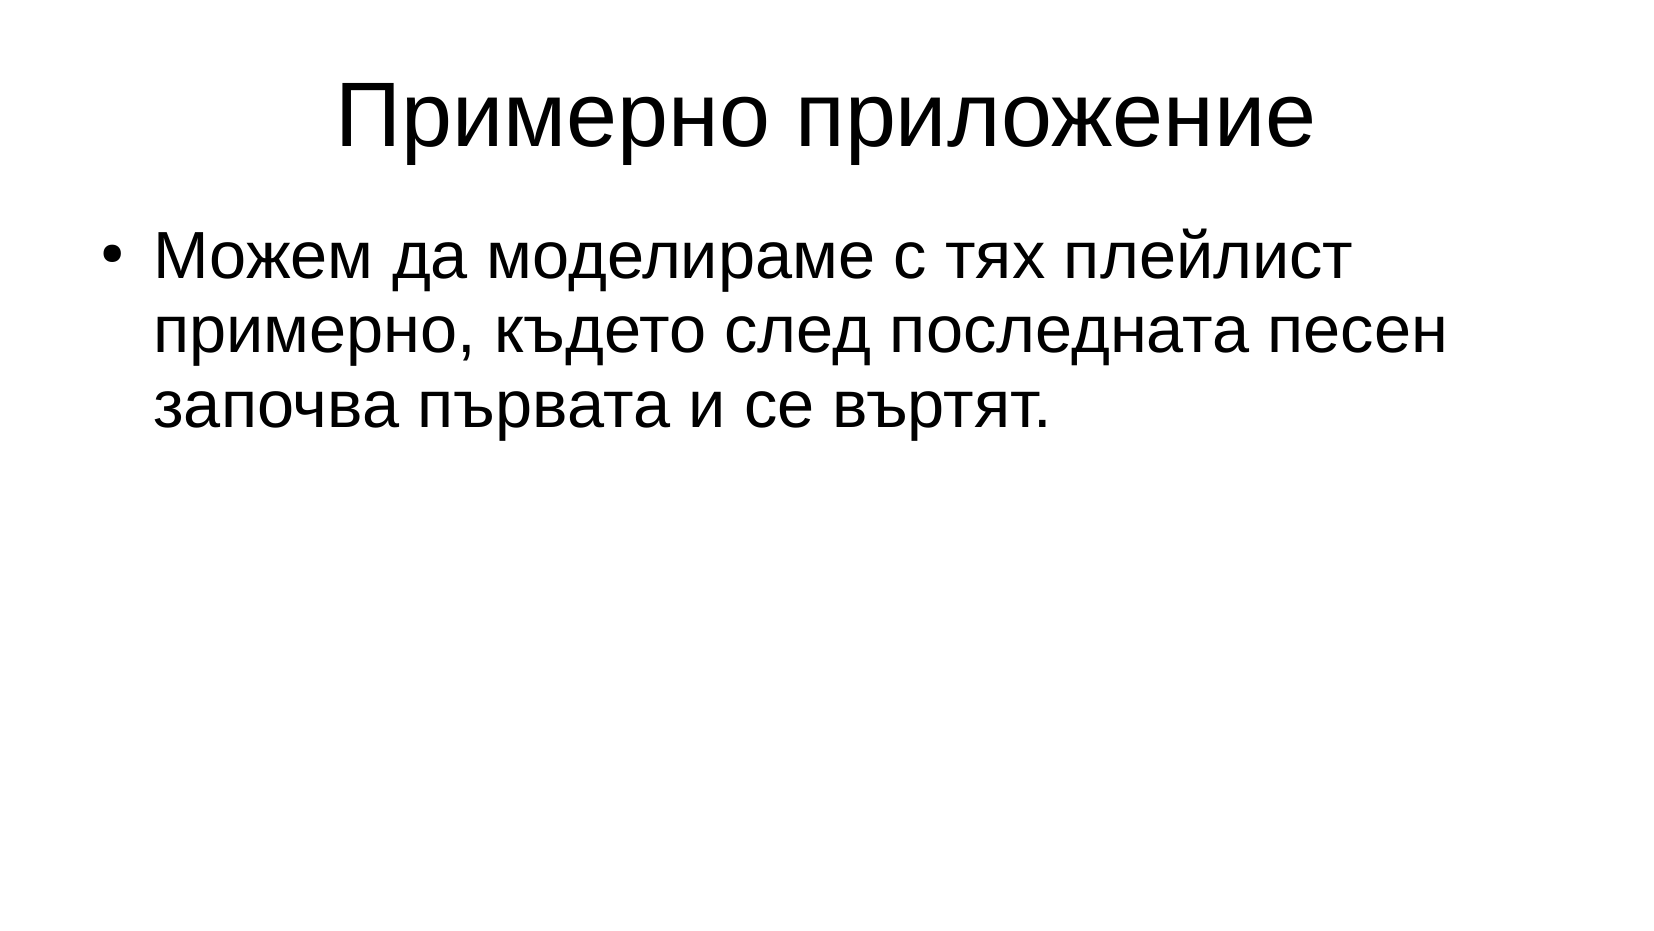

# Примерно приложение
Можем да моделираме с тях плейлист примерно, където след последната песен започва първата и се въртят.